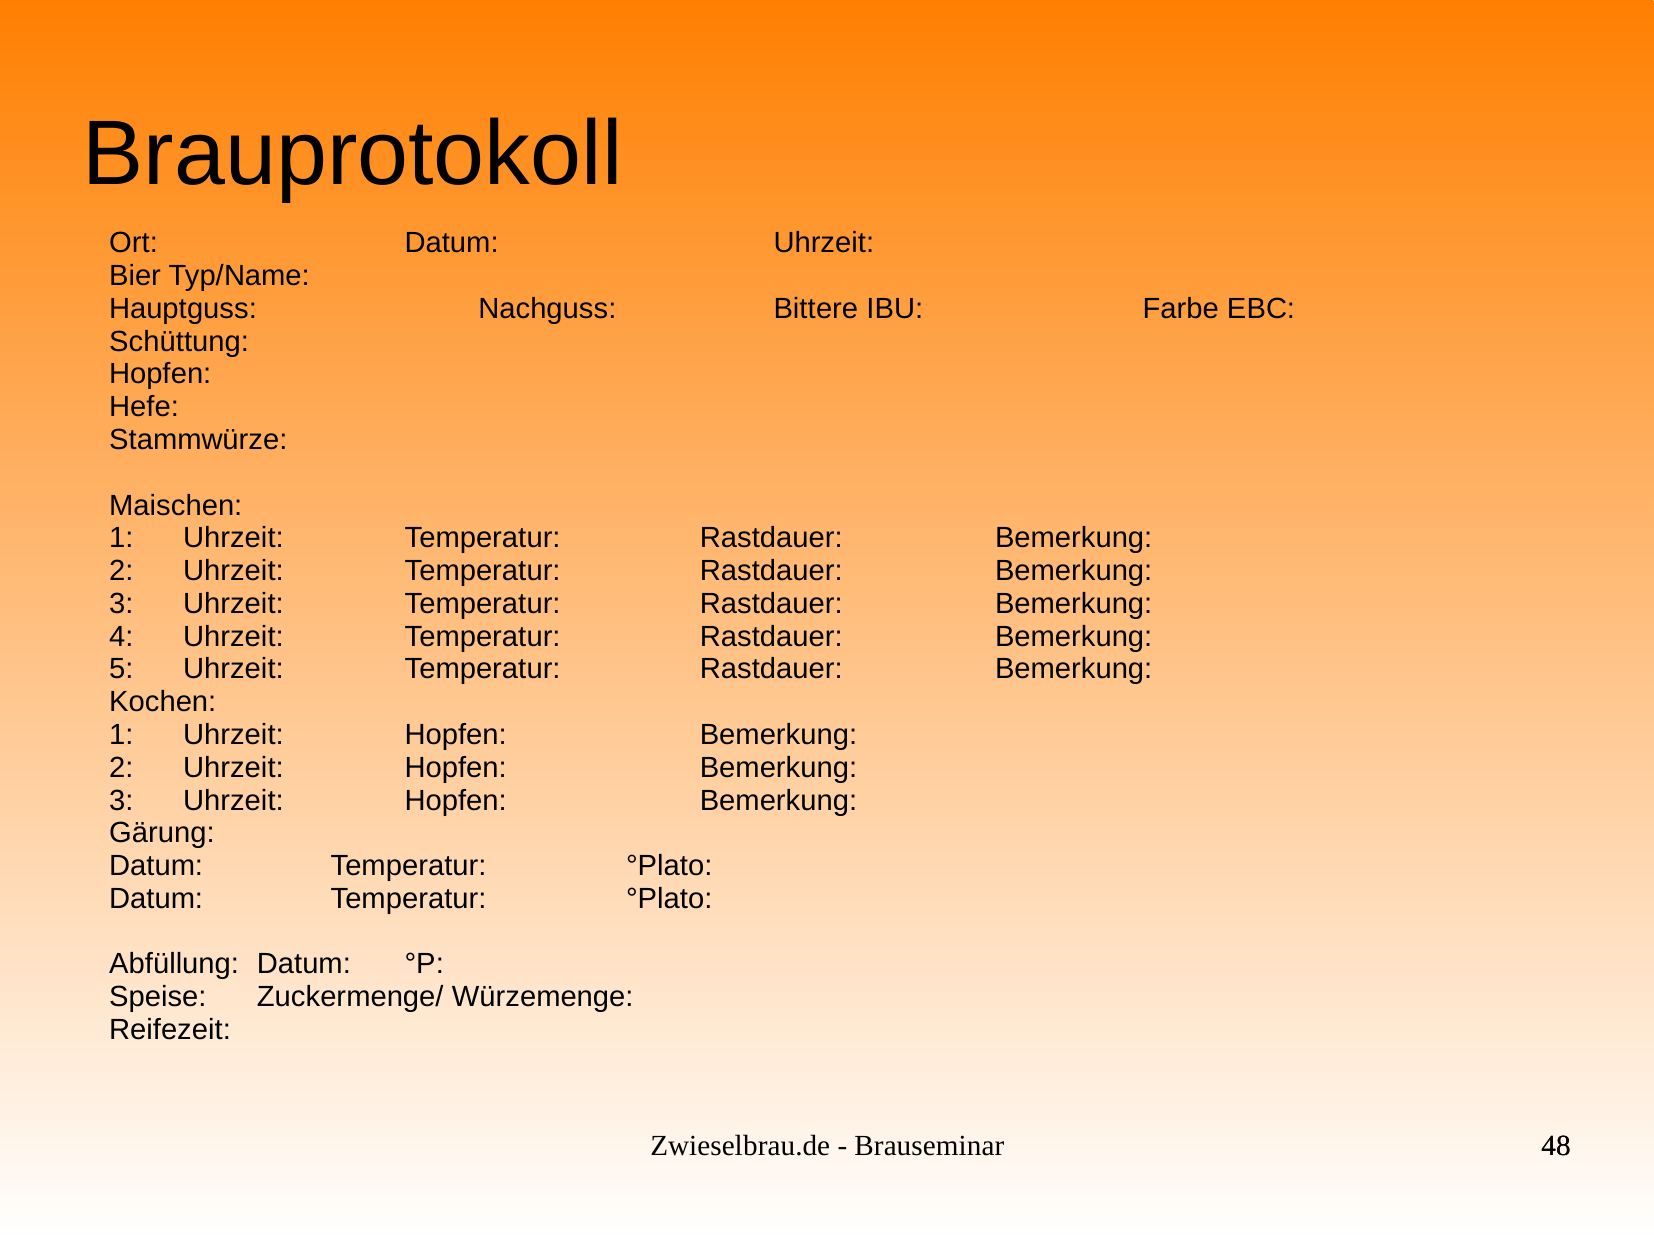

# Brauprotokoll
Ort:				Datum:				Uhrzeit:
Bier Typ/Name:
Hauptguss:			Nachguss:			Bittere IBU:			Farbe EBC:
Schüttung:
Hopfen:
Hefe:
Stammwürze:
Maischen:
1:	Uhrzeit:		Temperatur:		Rastdauer: 		Bemerkung:
2:	Uhrzeit:		Temperatur:		Rastdauer: 		Bemerkung:
3:	Uhrzeit:		Temperatur:		Rastdauer: 		Bemerkung:
4:	Uhrzeit:		Temperatur:		Rastdauer: 		Bemerkung:
5:	Uhrzeit:		Temperatur:		Rastdauer: 		Bemerkung:
Kochen:
1:	Uhrzeit:		Hopfen:			Bemerkung:
2:	Uhrzeit:		Hopfen: 			Bemerkung:
3:	Uhrzeit:		Hopfen: 			Bemerkung:
Gärung:
Datum:		Temperatur:		°Plato:
Datum:		Temperatur:		°Plato:
Abfüllung:	Datum:	°P:
Speise:	Zuckermenge/ Würzemenge:
Reifezeit:
Zwieselbrau.de - Brauseminar
48